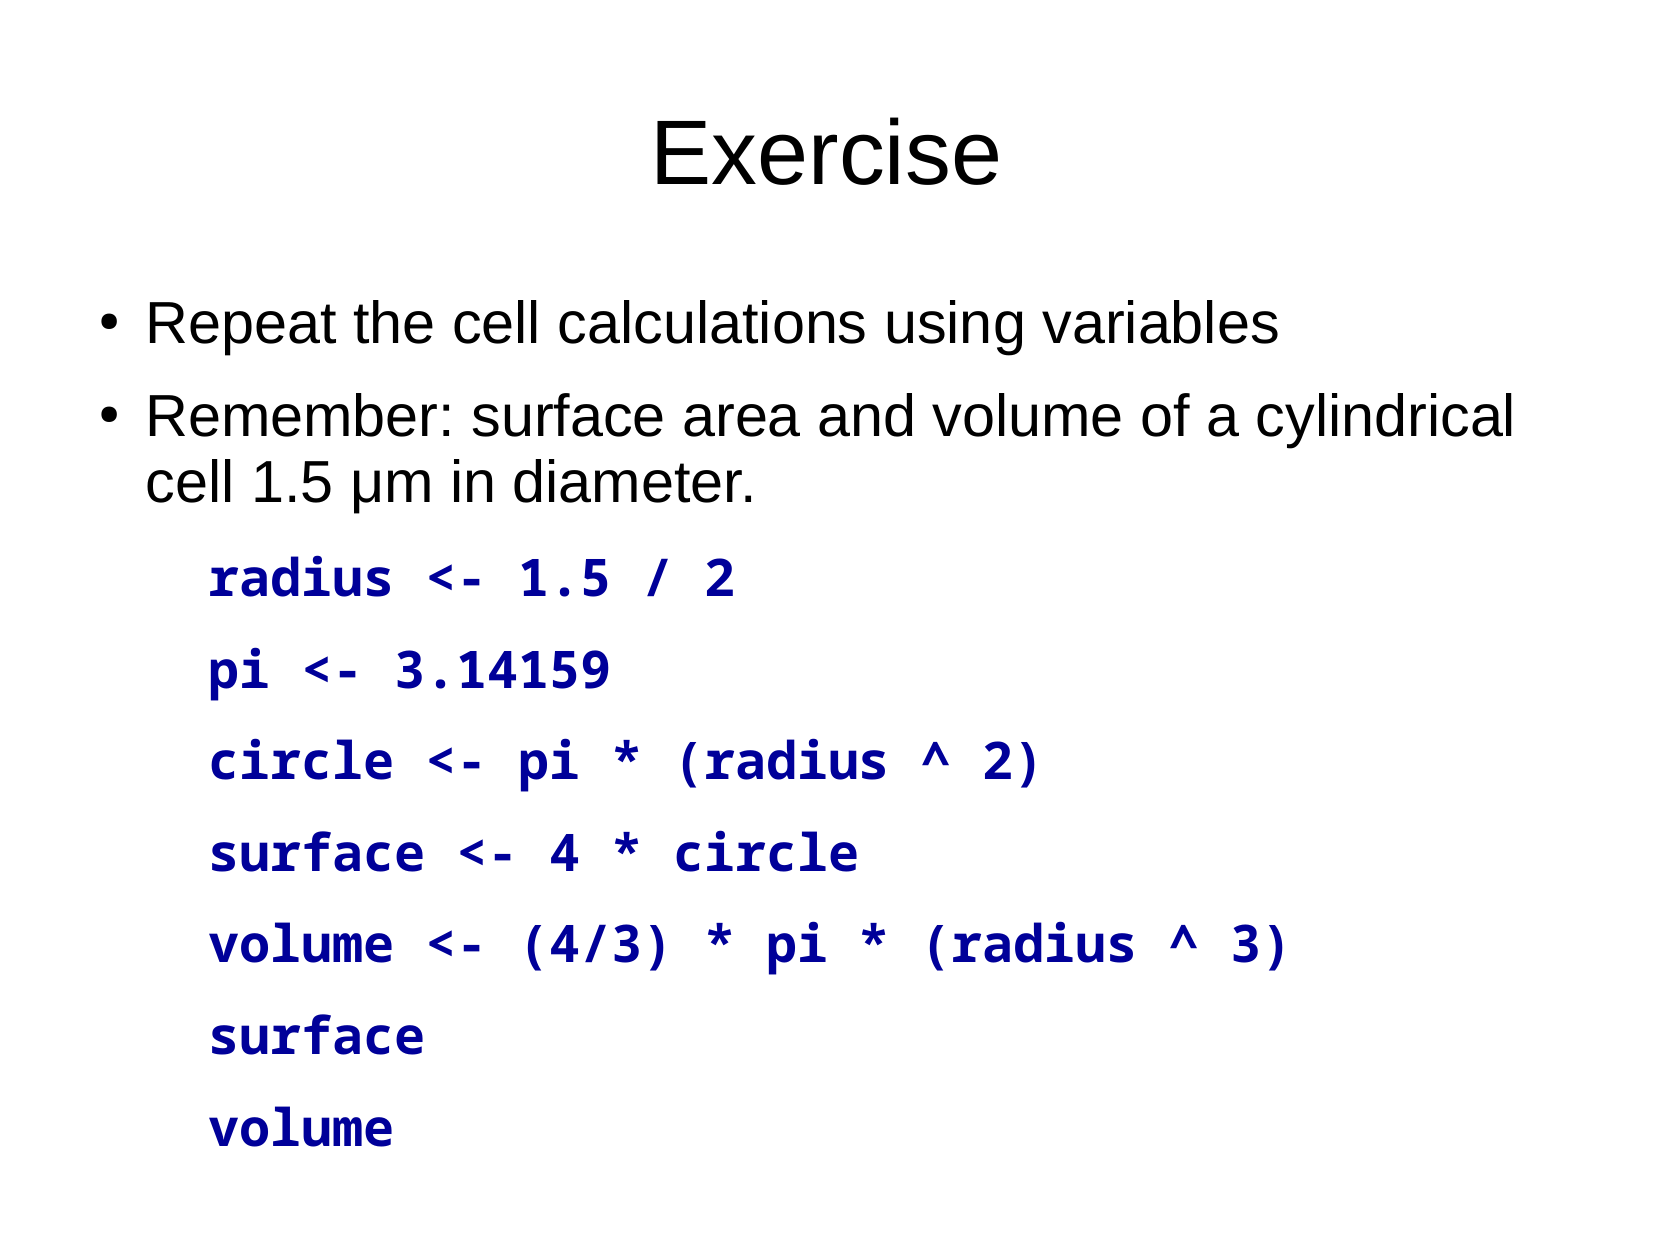

# Exercise
Repeat the cell calculations using variables
Remember: surface area and volume of a cylindrical cell 1.5 μm in diameter.
radius <- 1.5 / 2
pi <- 3.14159
circle <- pi * (radius ^ 2)
surface <- 4 * circle
volume <- (4/3) * pi * (radius ^ 3)
surface
volume